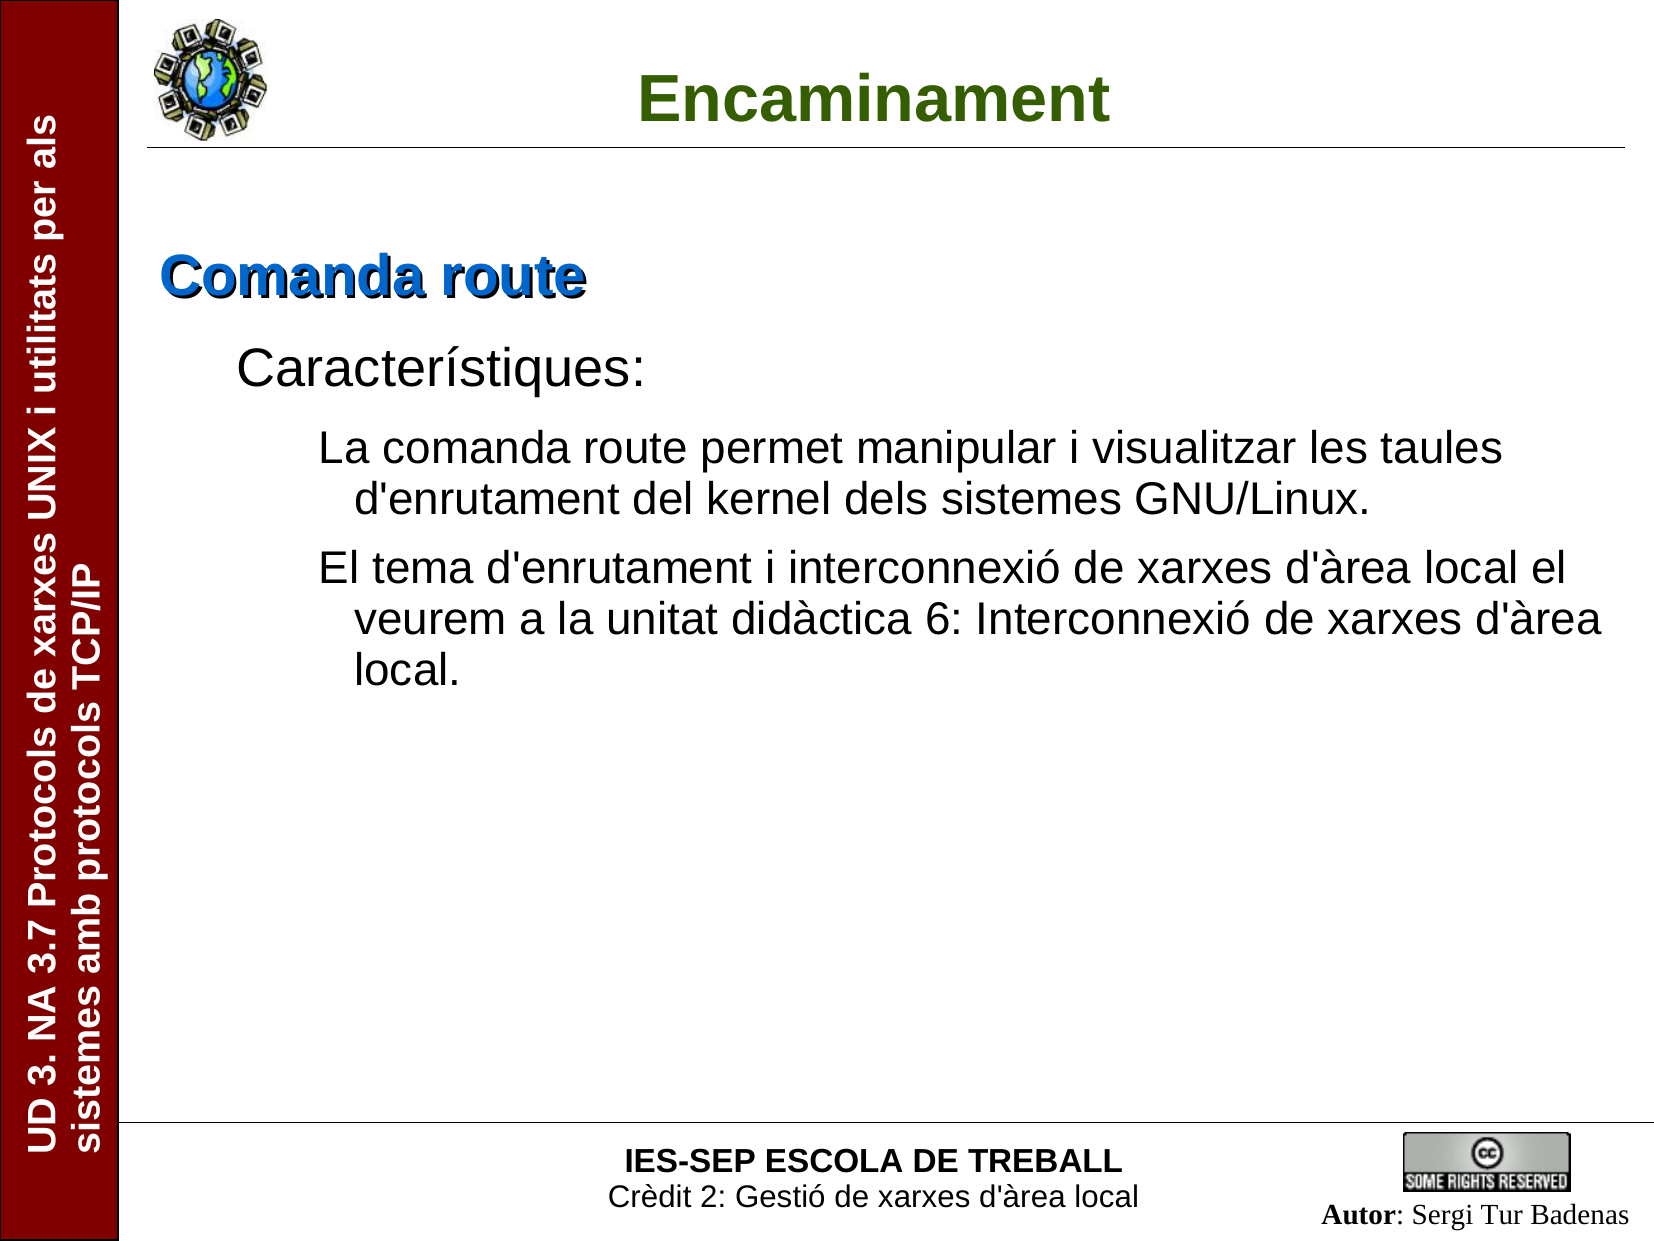

# Encaminament
Comanda route
Característiques:
La comanda route permet manipular i visualitzar les taules d'enrutament del kernel dels sistemes GNU/Linux.
El tema d'enrutament i interconnexió de xarxes d'àrea local el veurem a la unitat didàctica 6: Interconnexió de xarxes d'àrea local.